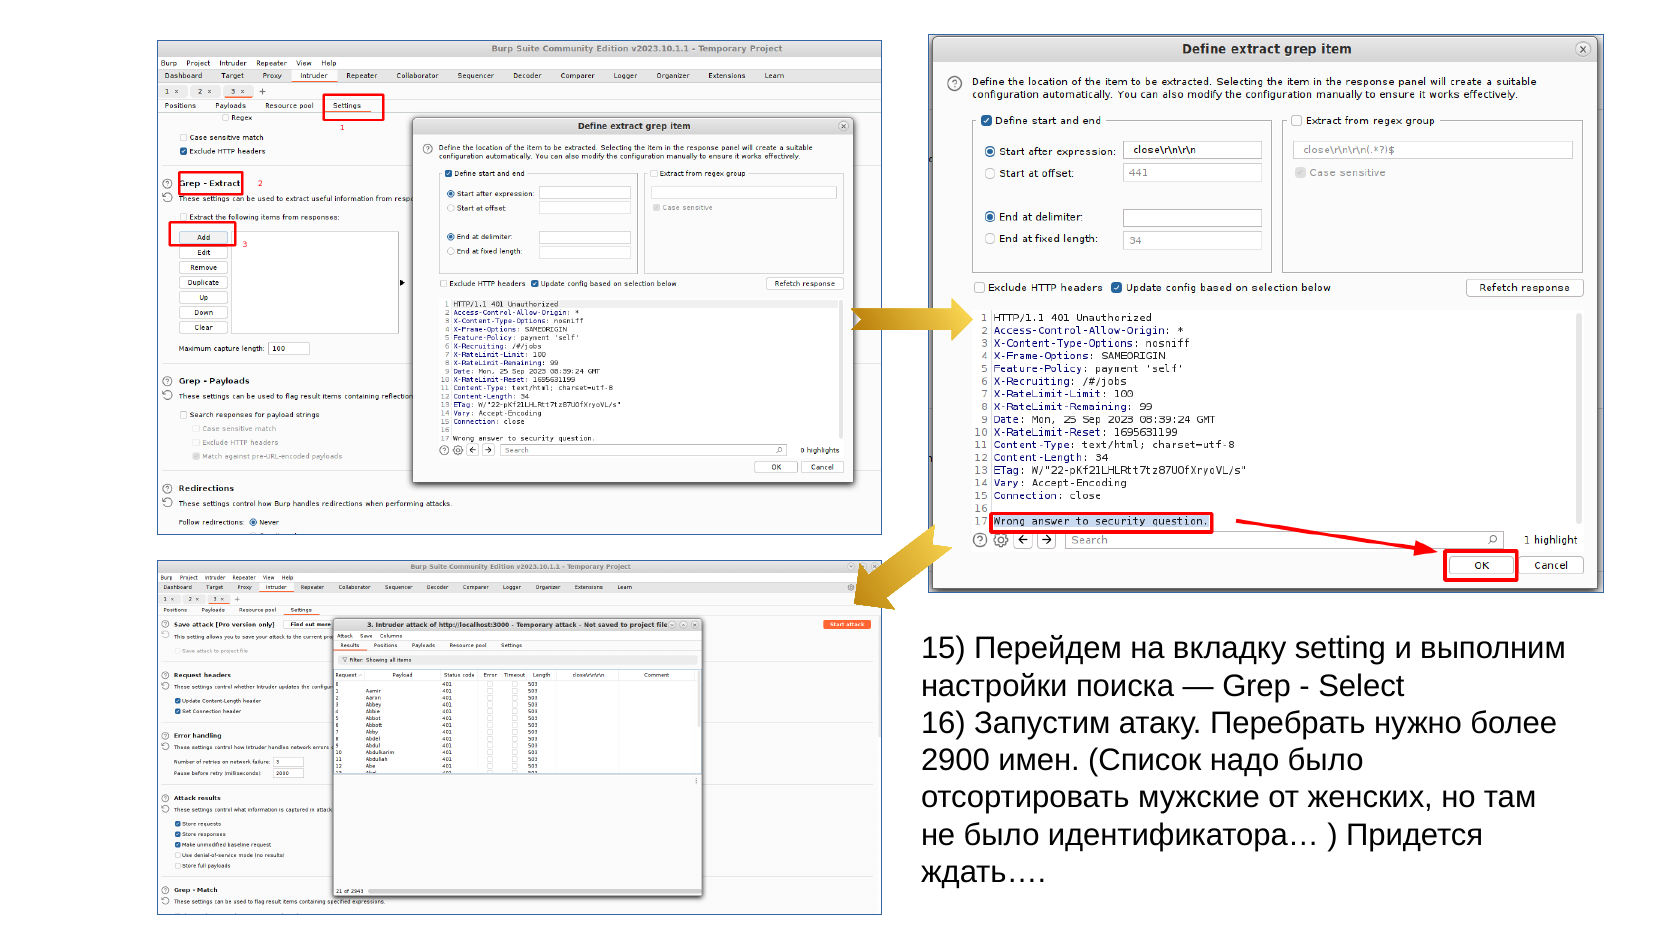

15) Перейдем на вкладку setting и выполним настройки поиска — Grep - Select
16) Запустим атаку. Перебрать нужно более 2900 имен. (Список надо было отсортировать мужские от женских, но там не было идентификатора… ) Придется ждать….